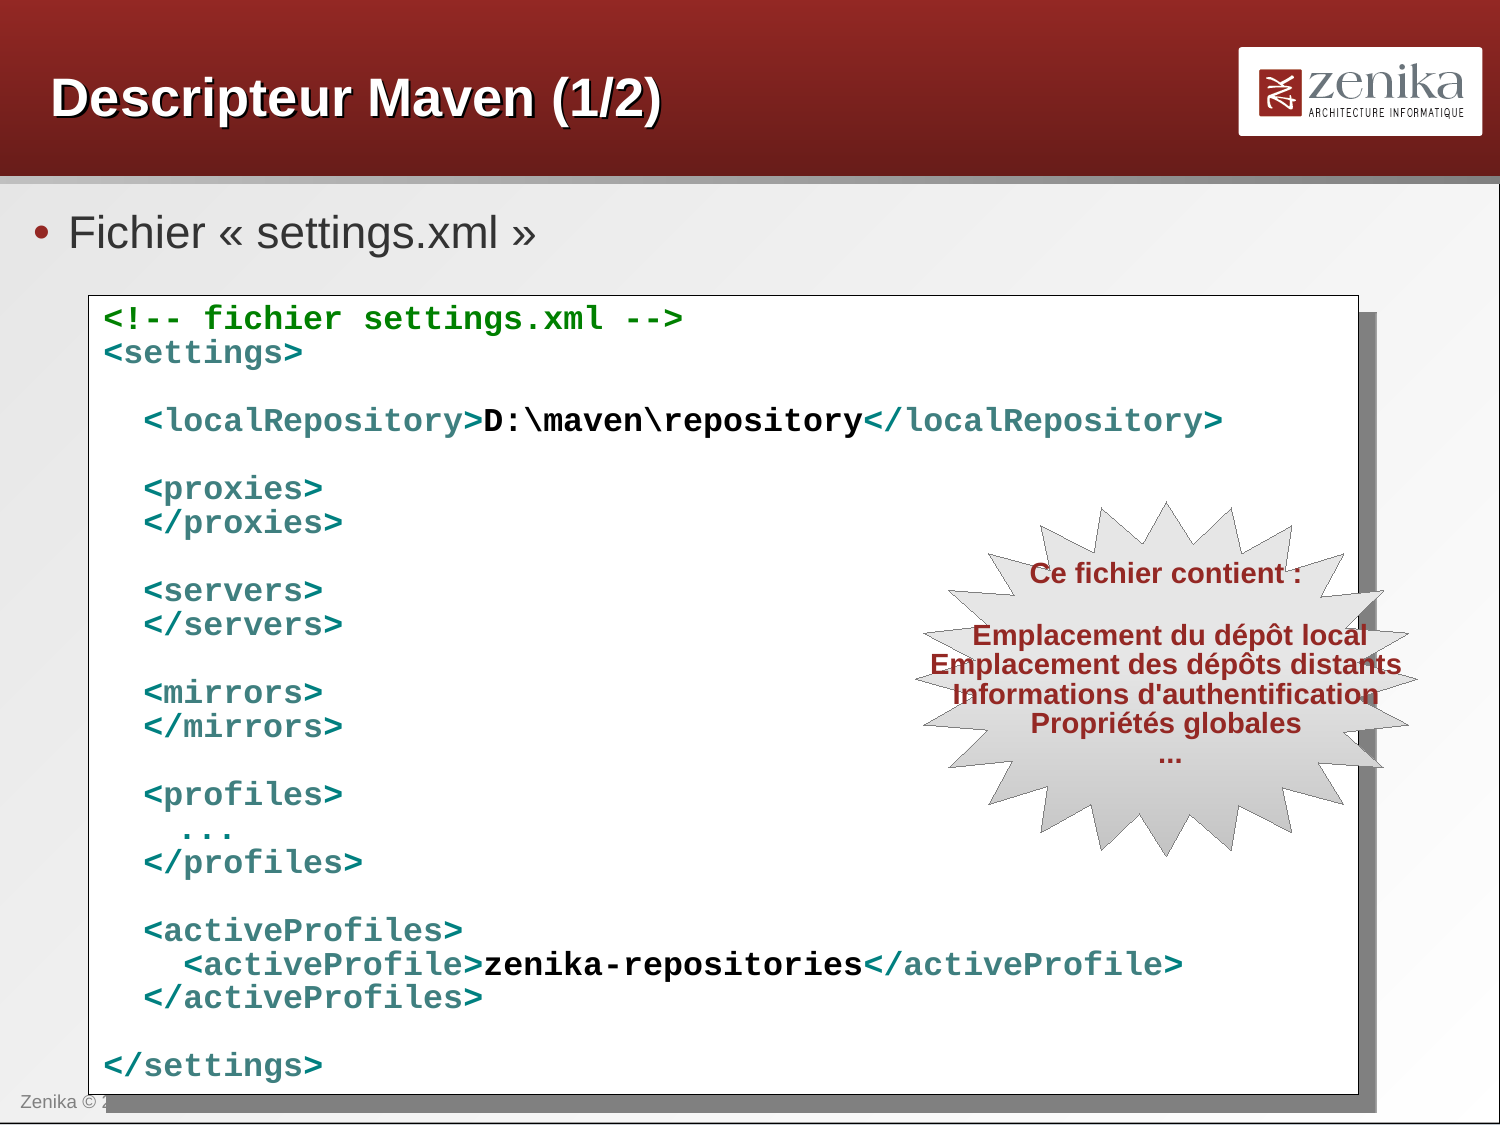

# Descripteur Maven (1/2)
Fichier « settings.xml »
<!-- fichier settings.xml -->
<settings>
 <localRepository>D:\maven\repository</localRepository>
 <proxies>
 </proxies>
 <servers>
 </servers>
 <mirrors>
 </mirrors>
 <profiles>
	...
 </profiles>
 <activeProfiles>
 <activeProfile>zenika-repositories</activeProfile>
 </activeProfiles>
</settings>
Ce fichier contient :
 Emplacement du dépôt local
Emplacement des dépôts distants
Informations d'authentification
Propriétés globales
 ...